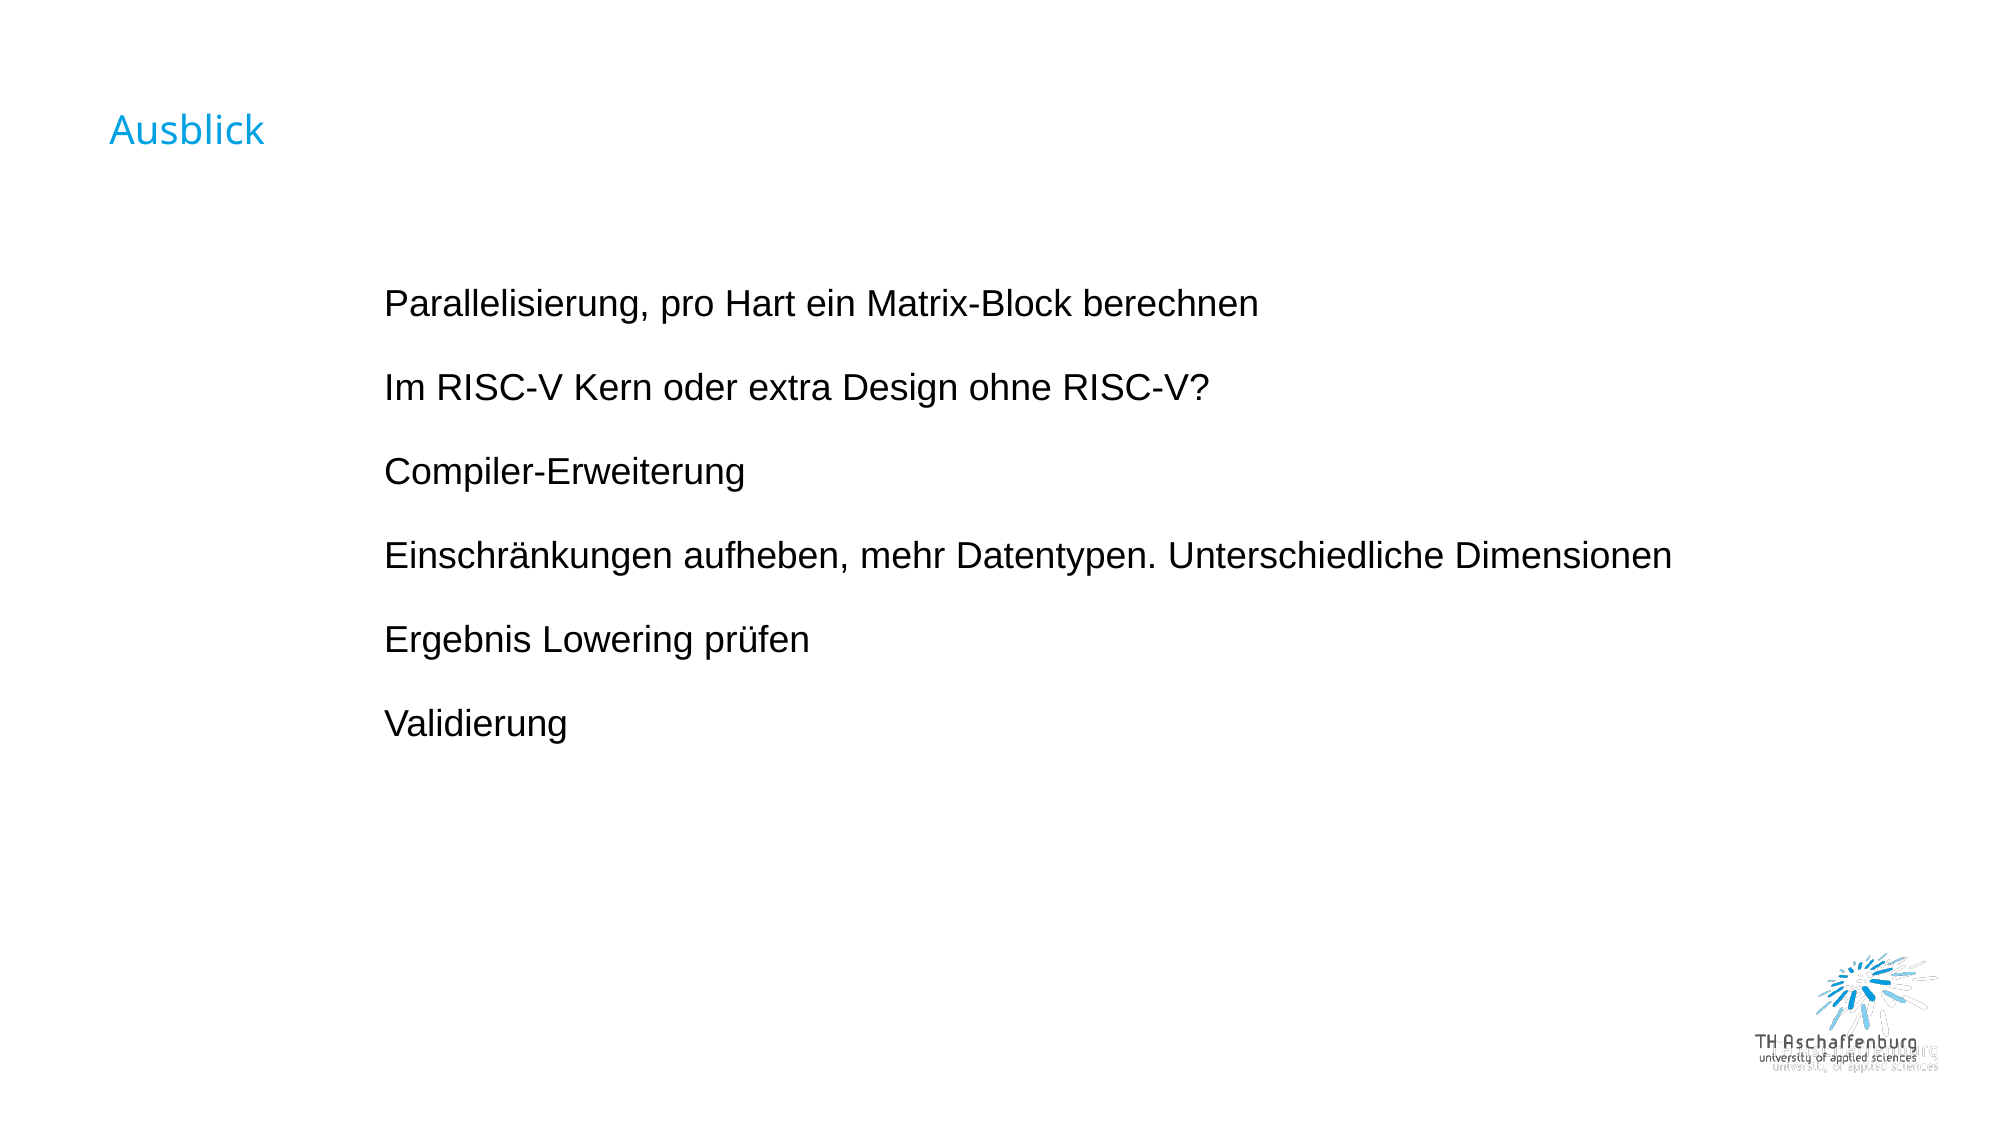

# Ausblick
Parallelisierung, pro Hart ein Matrix-Block berechnen
Im RISC-V Kern oder extra Design ohne RISC-V?
Compiler-Erweiterung
Einschränkungen aufheben, mehr Datentypen. Unterschiedliche Dimensionen
Ergebnis Lowering prüfen
Validierung